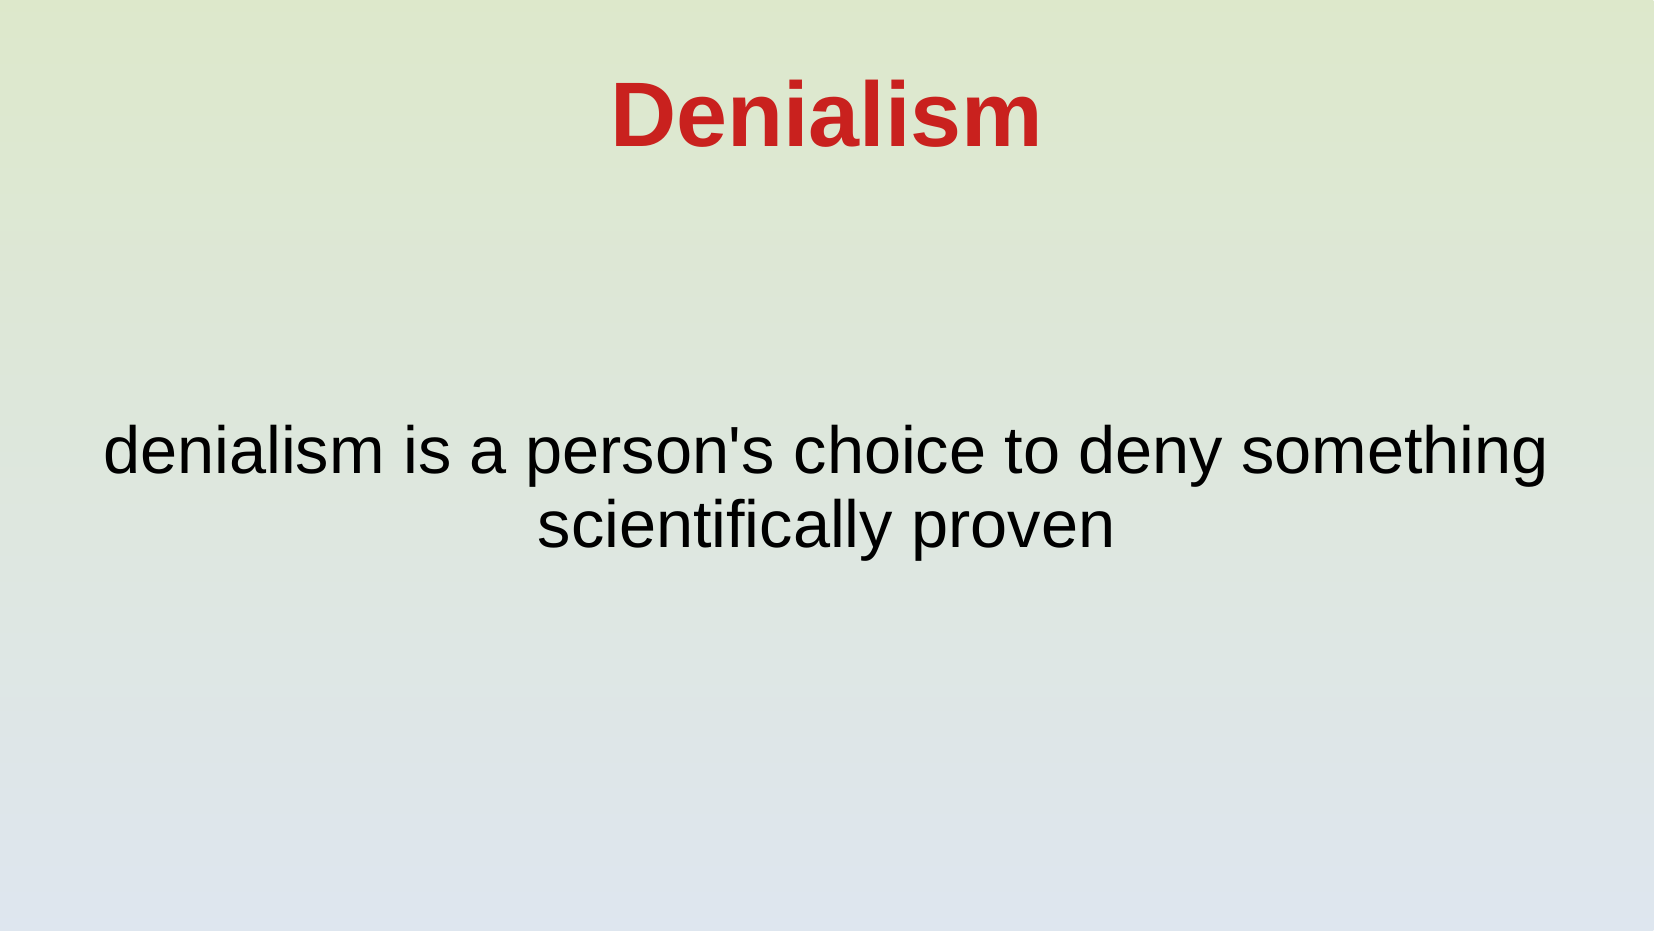

# Denialism
denialism is a person's choice to deny something scientifically proven